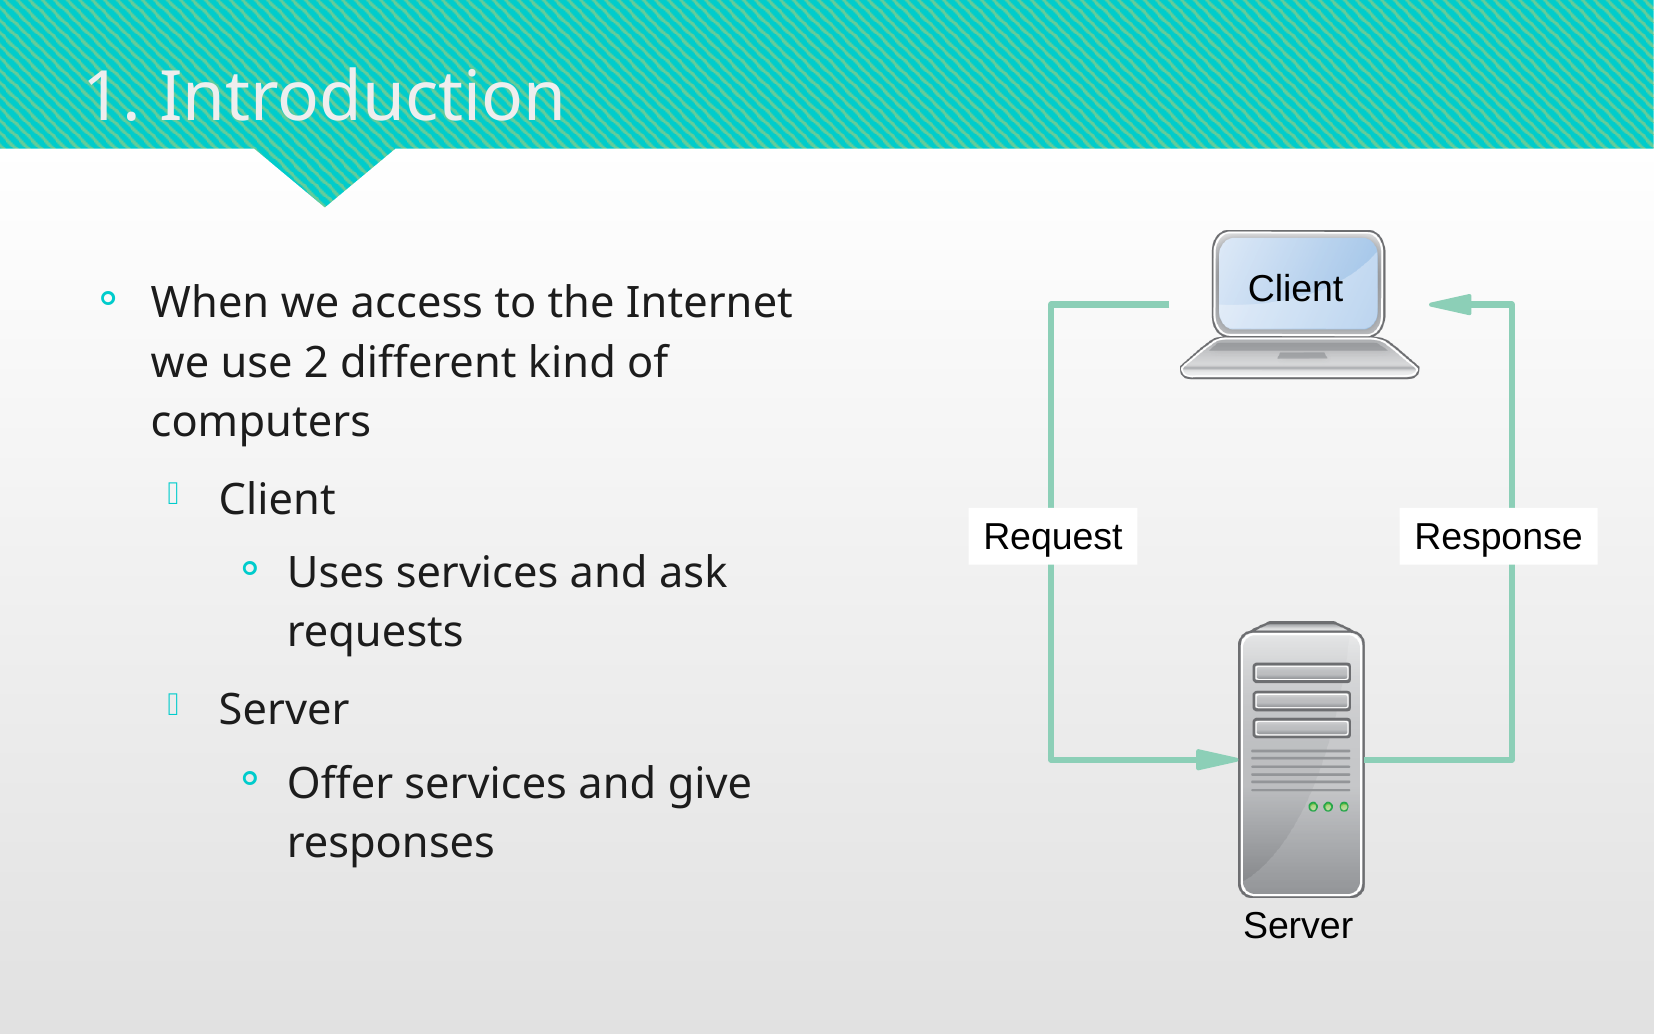

# 1. Introduction
Client
Request
Response
Server
When we access to the Internet we use 2 different kind of computers
Client
Uses services and ask requests
Server
Offer services and give responses